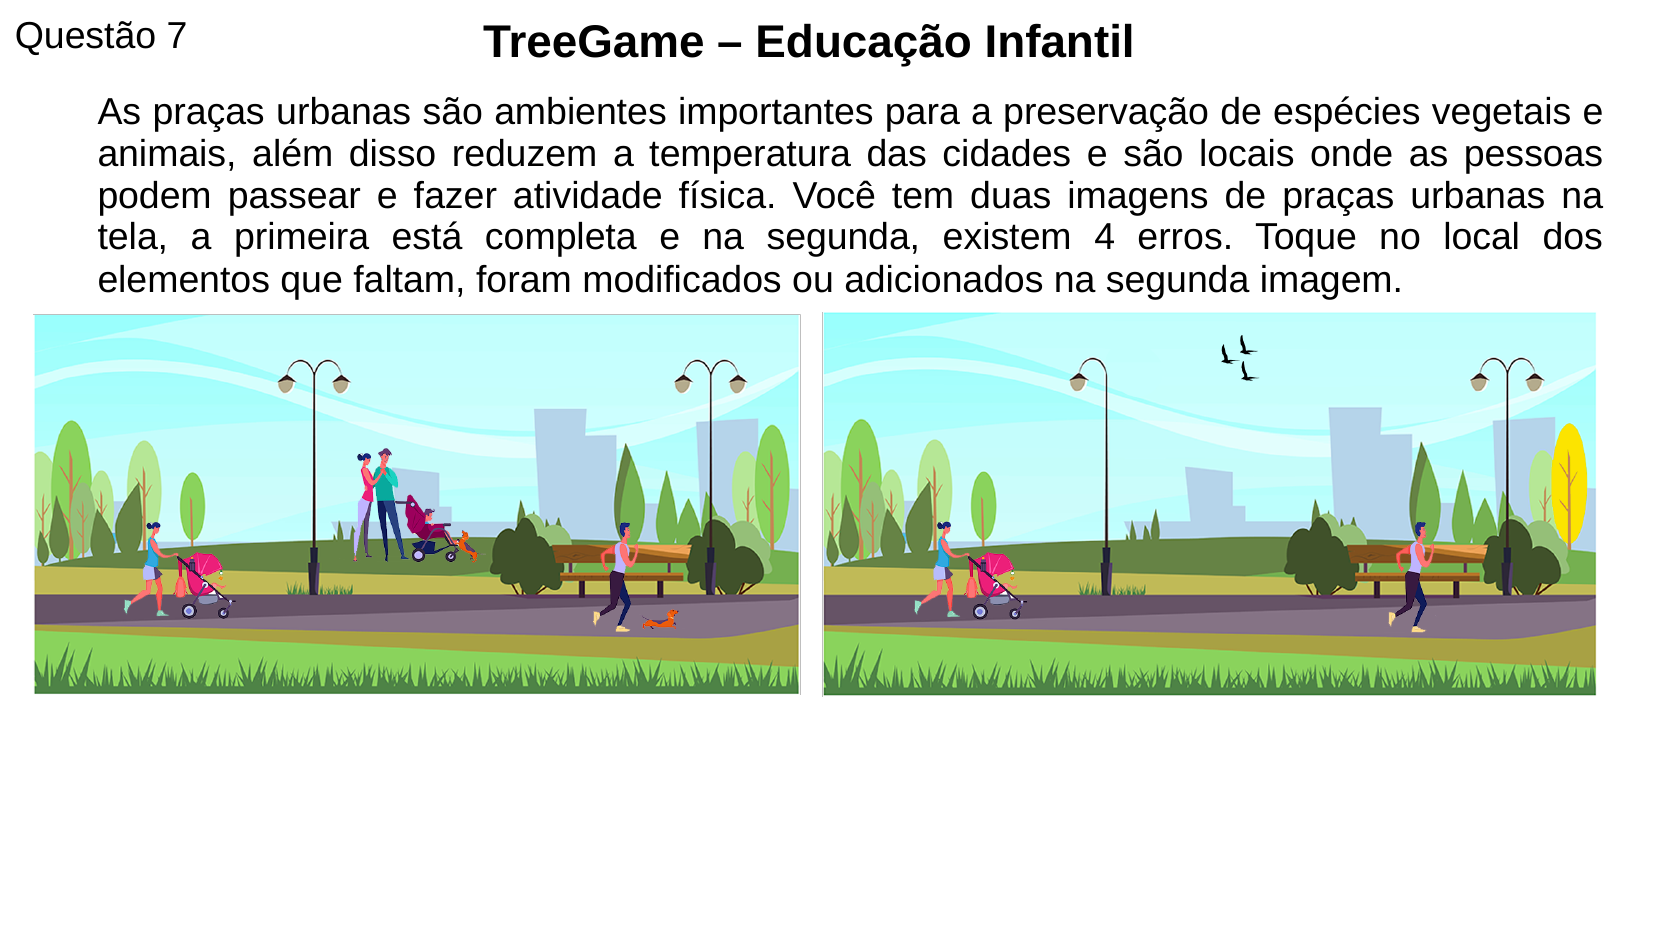

Questão 7
# TreeGame – Educação Infantil
As praças urbanas são ambientes importantes para a preservação de espécies vegetais e animais, além disso reduzem a temperatura das cidades e são locais onde as pessoas podem passear e fazer atividade física. Você tem duas imagens de praças urbanas na tela, a primeira está completa e na segunda, existem 4 erros. Toque no local dos elementos que faltam, foram modificados ou adicionados na segunda imagem.